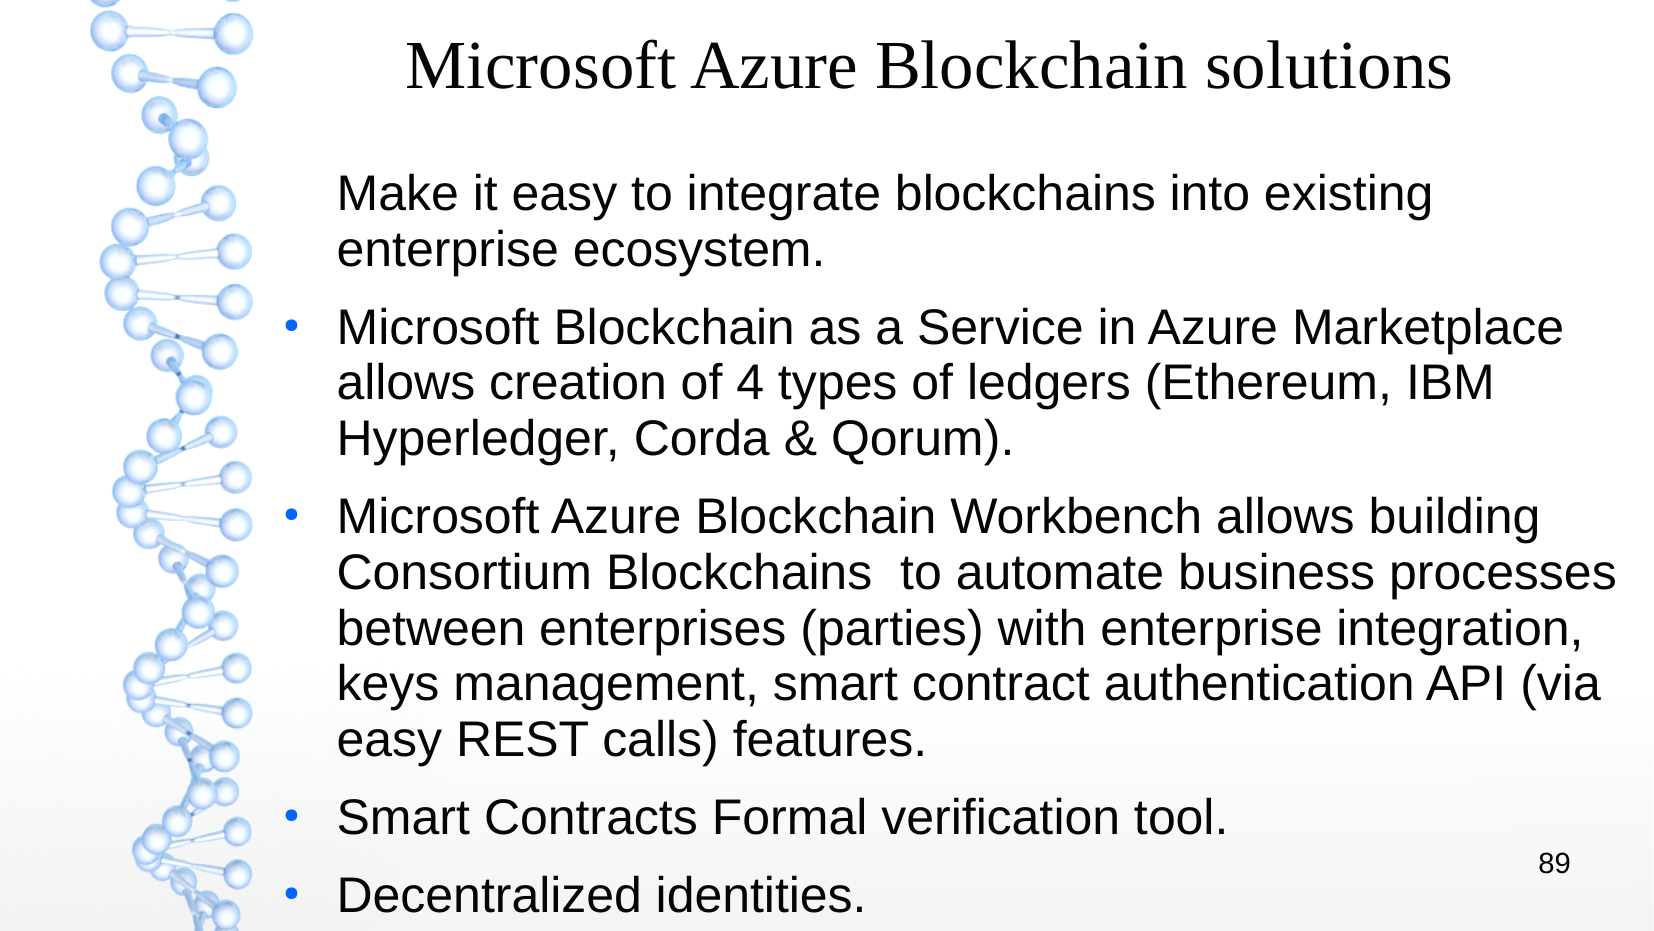

# Microsoft Azure Blockchain solutions
Make it easy to integrate blockchains into existing enterprise ecosystem.
Microsoft Blockchain as a Service in Azure Marketplace allows creation of 4 types of ledgers (Ethereum, IBM Hyperledger, Corda & Qorum).
Microsoft Azure Blockchain Workbench allows building Consortium Blockchains to automate business processes between enterprises (parties) with enterprise integration, keys management, smart contract authentication API (via easy REST calls) features.
Smart Contracts Formal verification tool.
Decentralized identities.
89